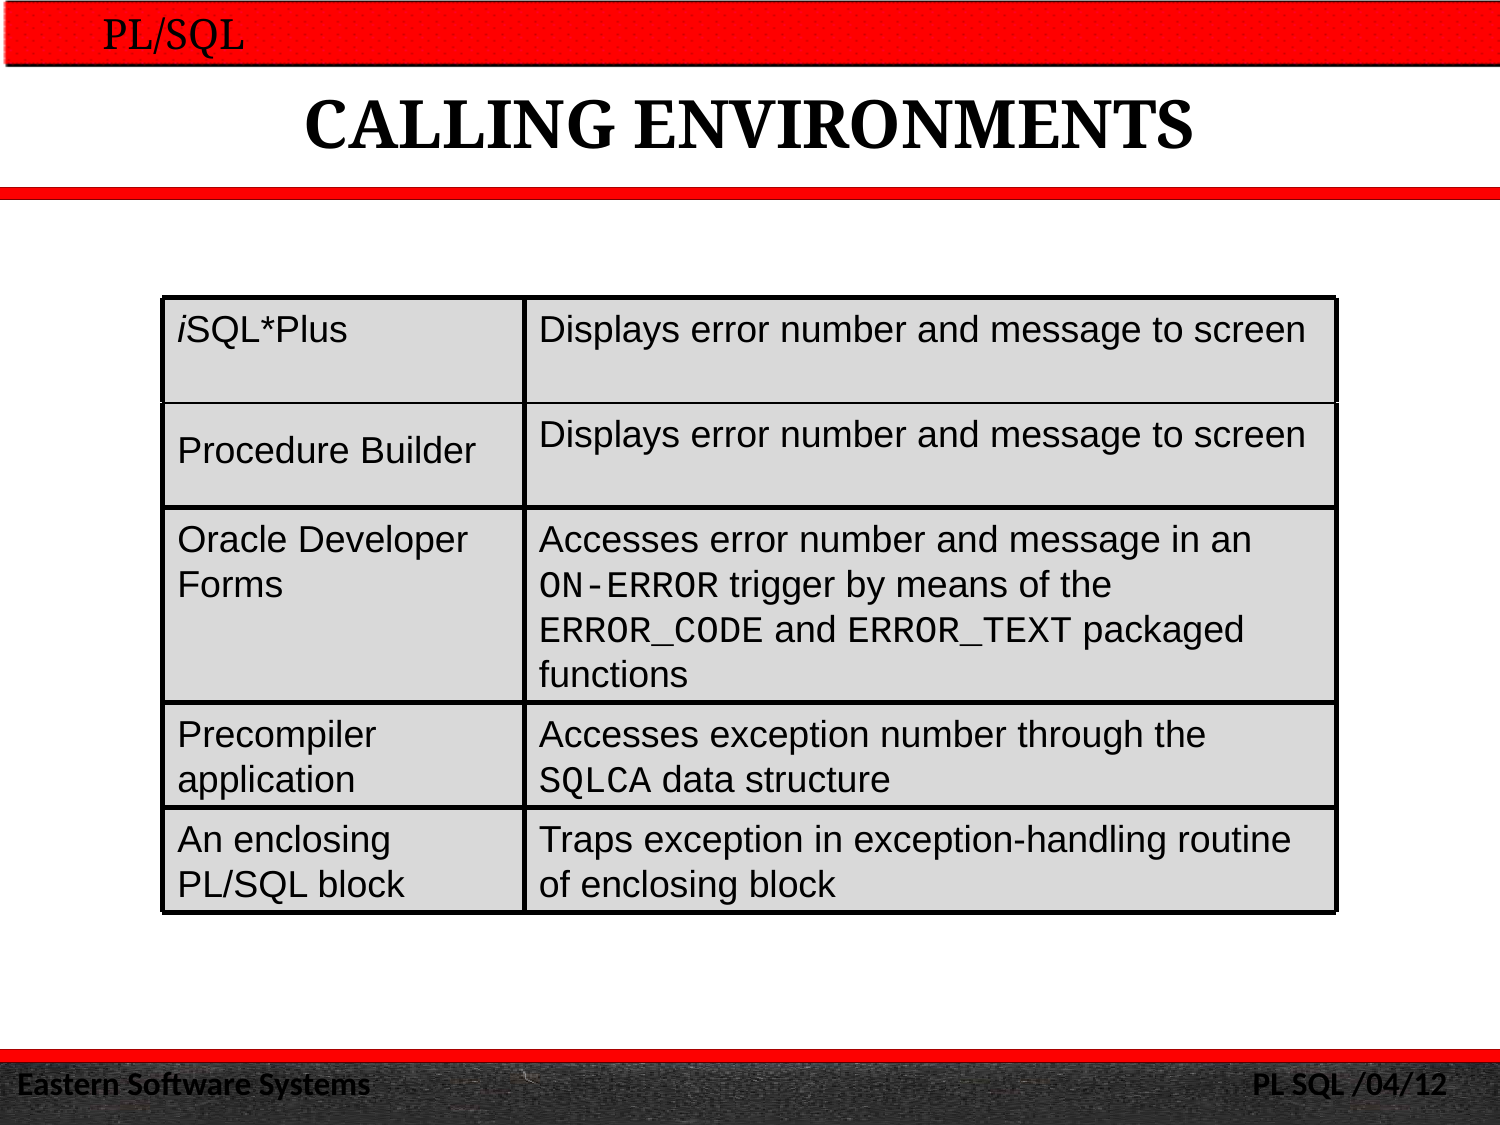

PL/SQL
CALLING ENVIRONMENTS
iSQL*Plus
Displays error number and message to screen
Procedure Builder
Displays error number and message to screen
Oracle Developer Forms
Accesses error number and message in an
ON-ERROR trigger by means of the ERROR_CODE and ERROR_TEXT packaged functions
Precompiler application
Accesses exception number through the SQLCA data structure
An enclosing PL/SQL block
Traps exception in exception-handling routine of enclosing block
Eastern Software Systems
 PL SQL /04/12